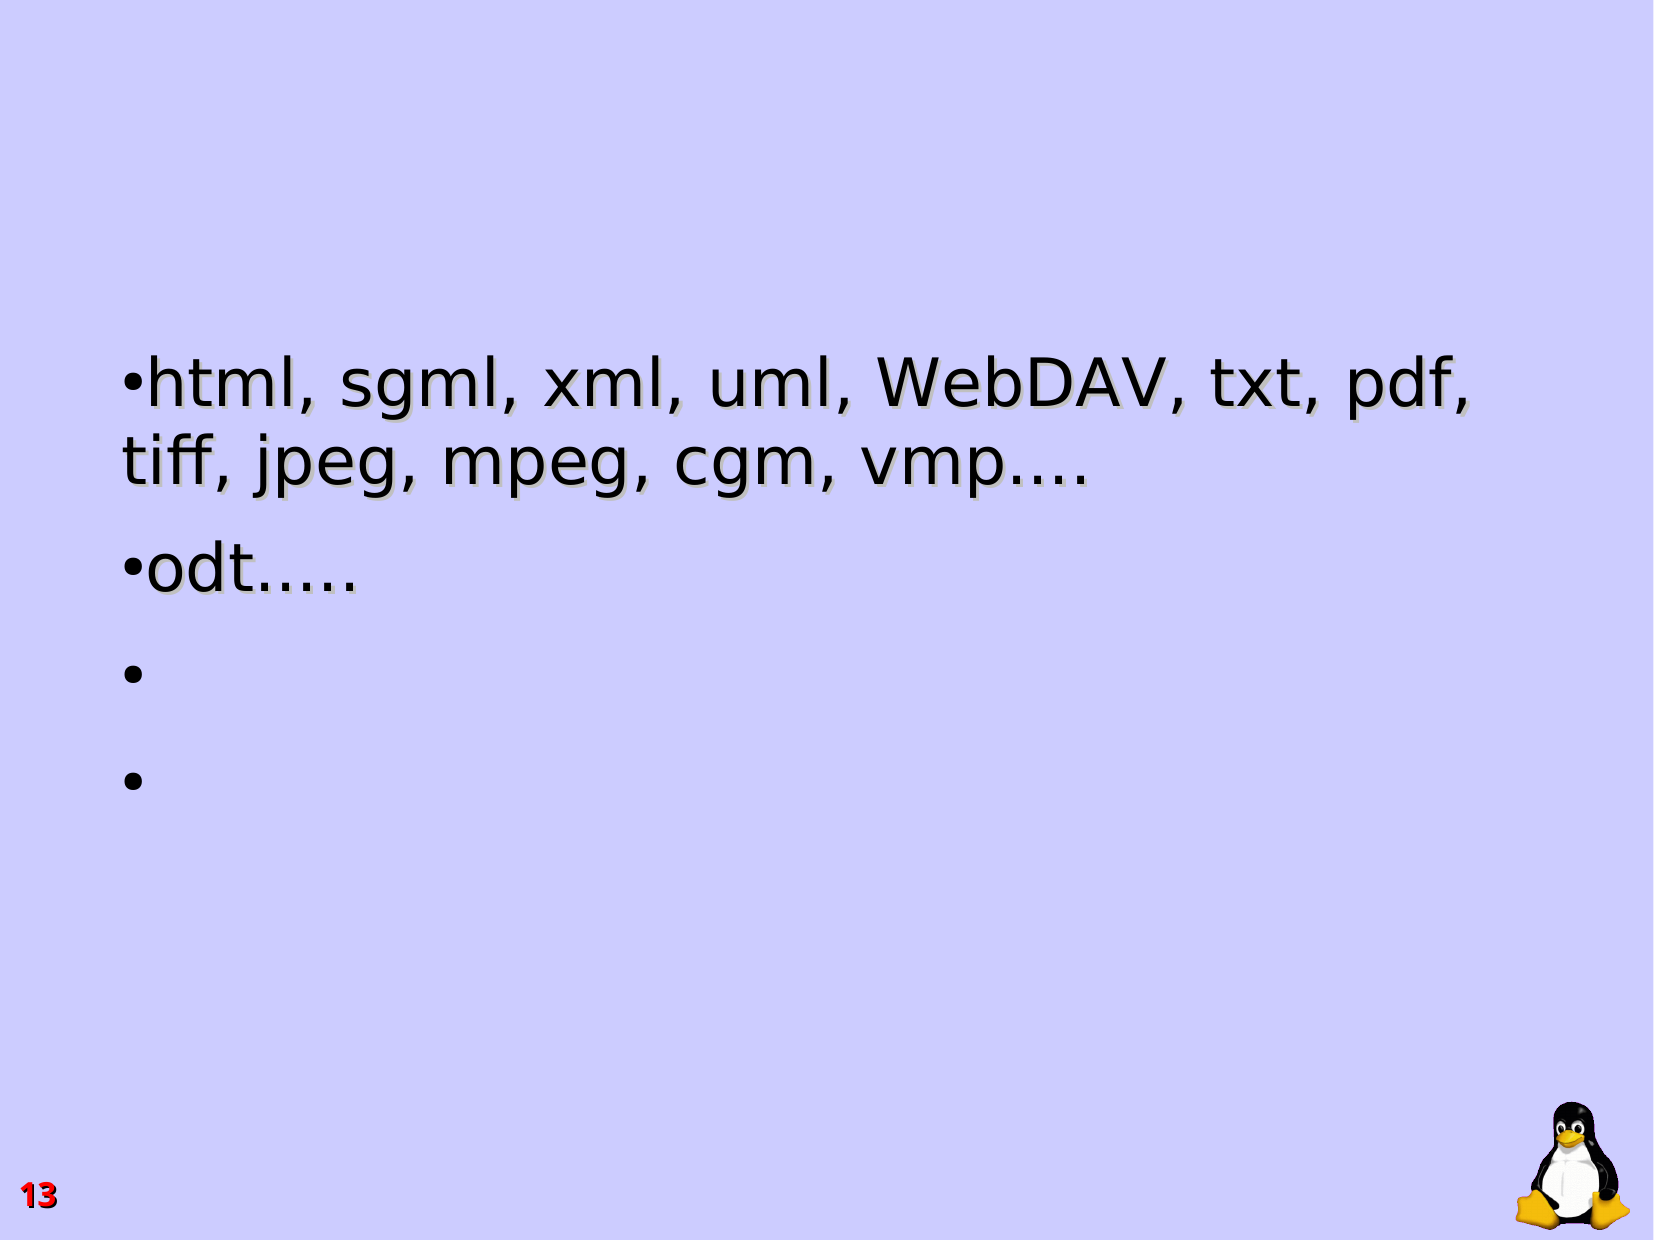

#
html, sgml, xml, uml, WebDAV, txt, pdf, tiff, jpeg, mpeg, cgm, vmp....
odt.....